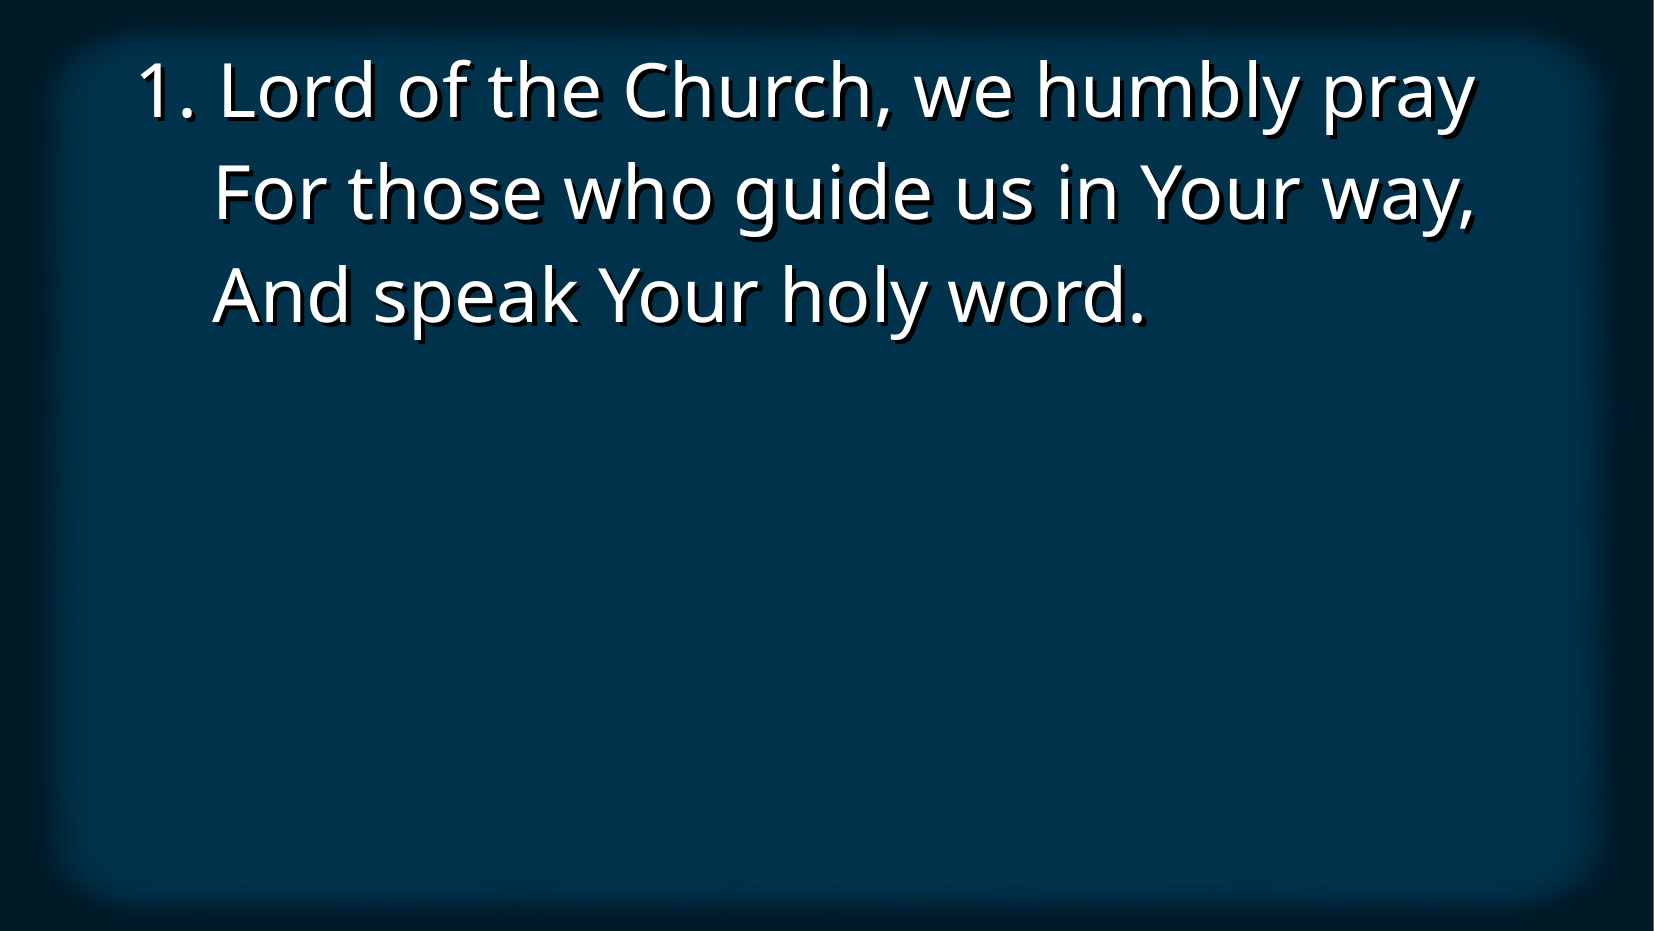

1. Lord of the Church, we humbly pray
 For those who guide us in Your way,
 And speak Your holy word.